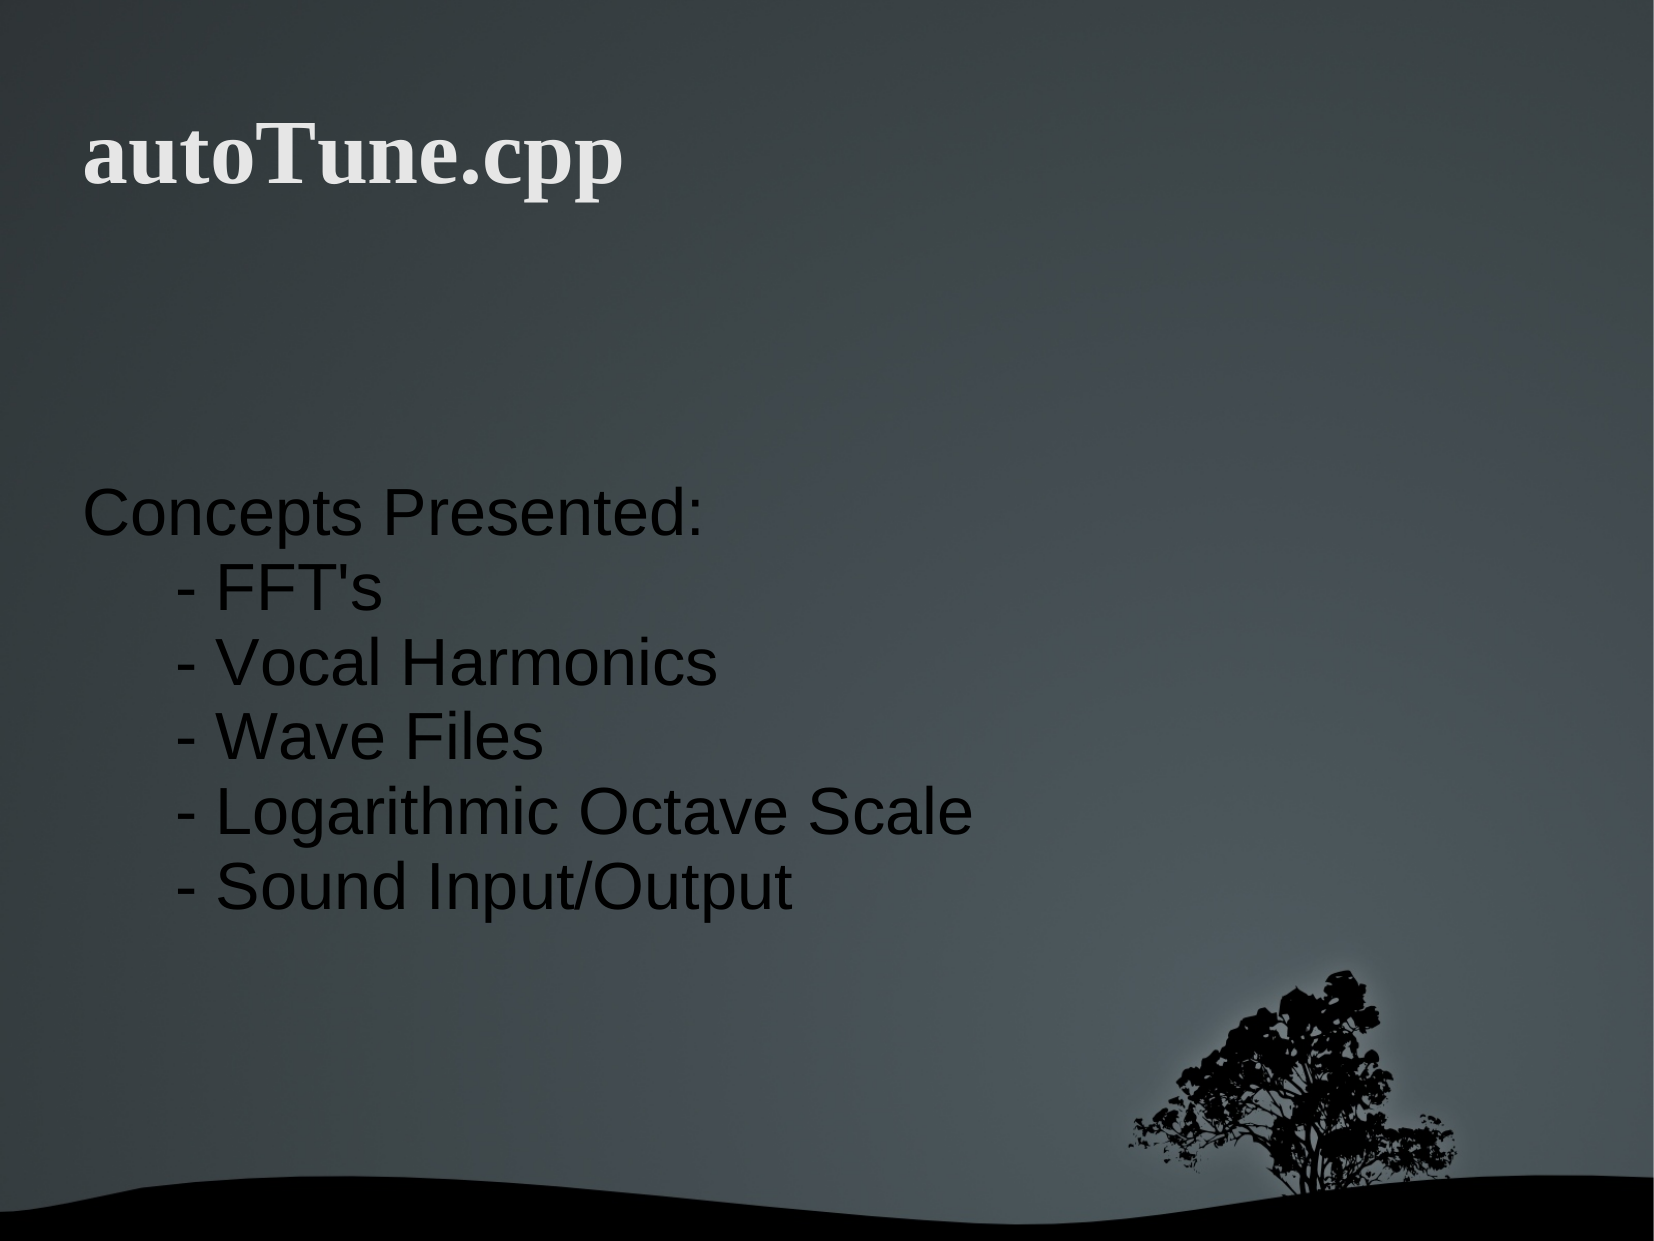

# autoTune.cpp
Concepts Presented:
 - FFT's
 - Vocal Harmonics
 - Wave Files
 - Logarithmic Octave Scale
 - Sound Input/Output